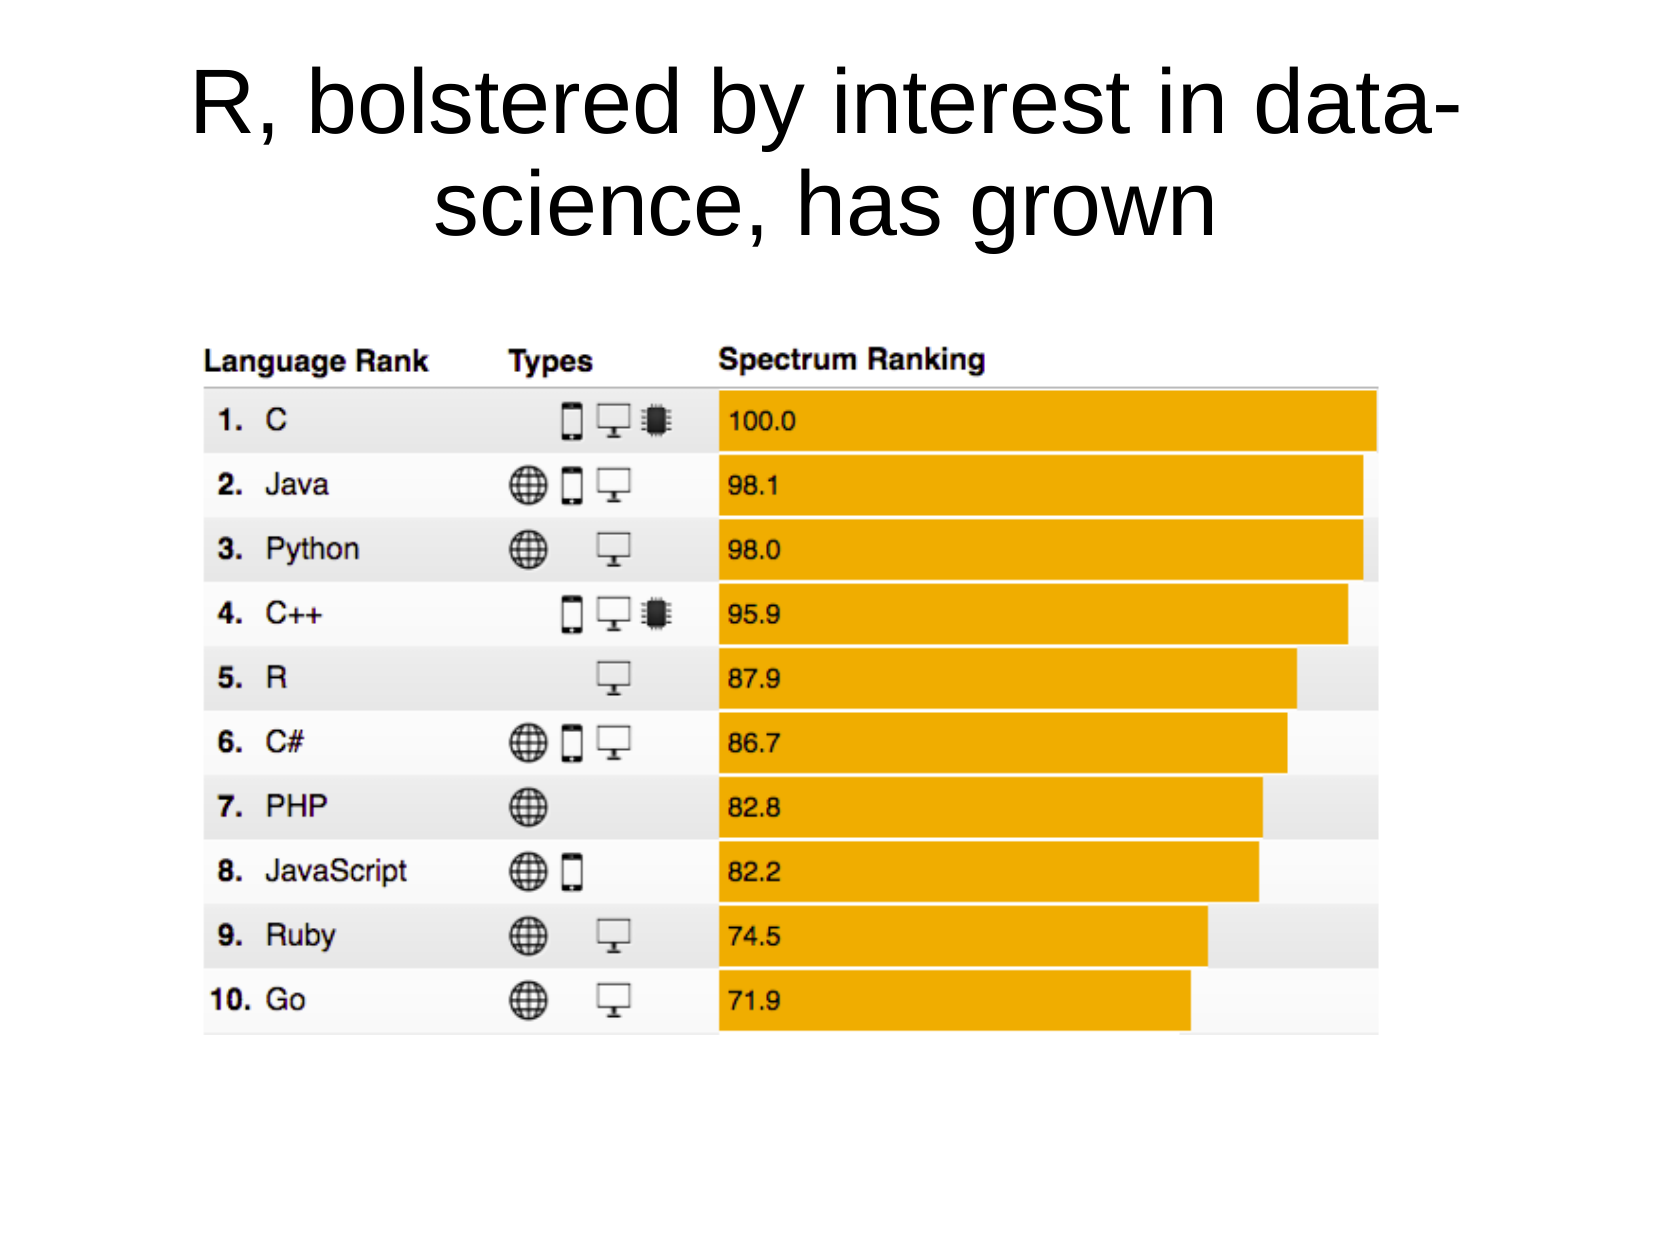

# R, bolstered by interest in data-science, has grown